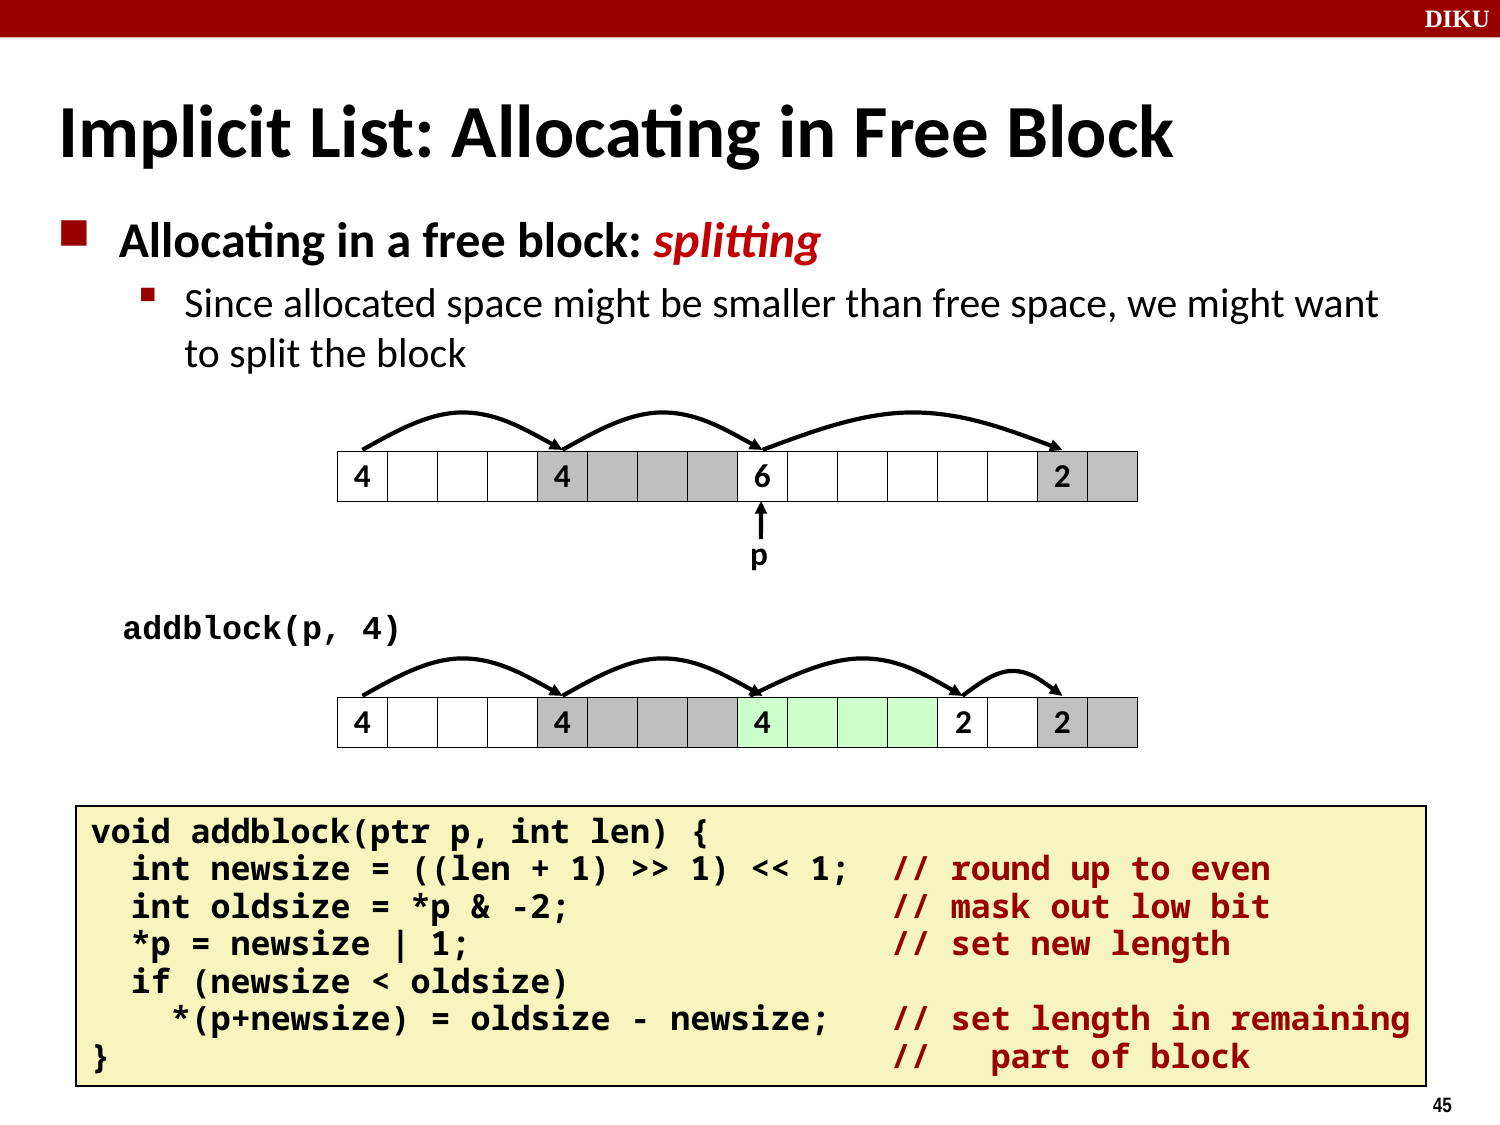

Implicit List: Allocating in Free Block
Allocating in a free block: splitting
Since allocated space might be smaller than free space, we might want to split the block
4
4
6
2
p
addblock(p, 4)
2
4
4
4
2
void addblock(ptr p, int len) {
 int newsize = ((len + 1) >> 1) << 1; // round up to even
 int oldsize = *p & -2; // mask out low bit
 *p = newsize | 1; // set new length
 if (newsize < oldsize)
 *(p+newsize) = oldsize - newsize; // set length in remaining
} // part of block